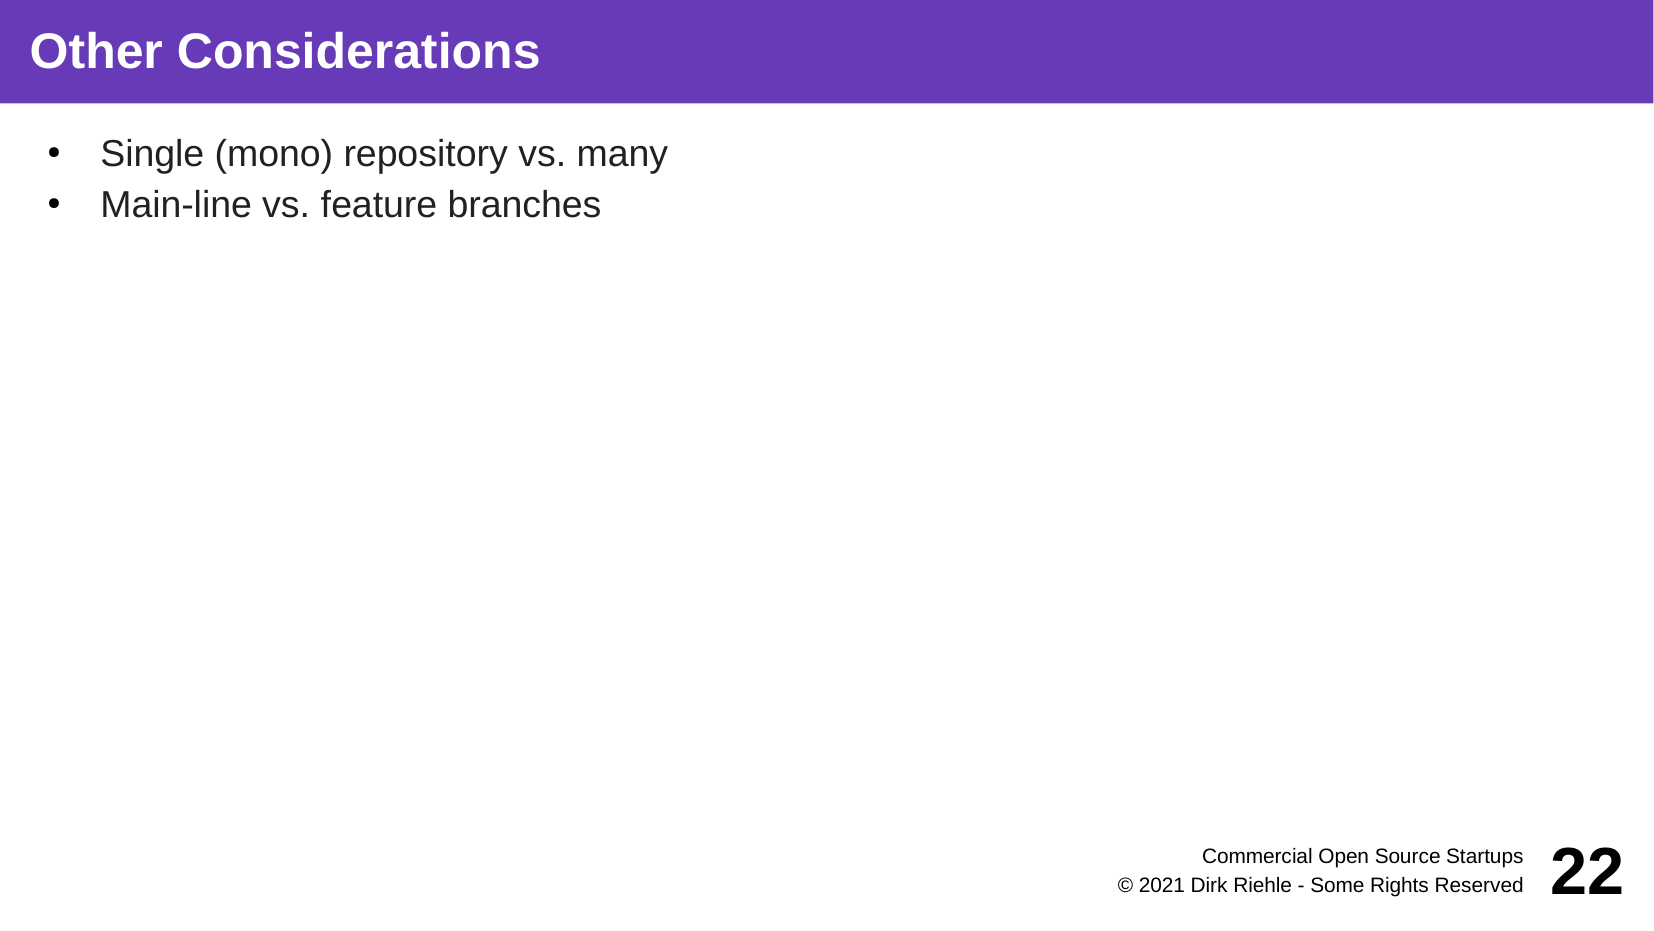

# Other Considerations
Single (mono) repository vs. many
Main-line vs. feature branches
Commercial Open Source Startups
22
© 2021 Dirk Riehle - Some Rights Reserved